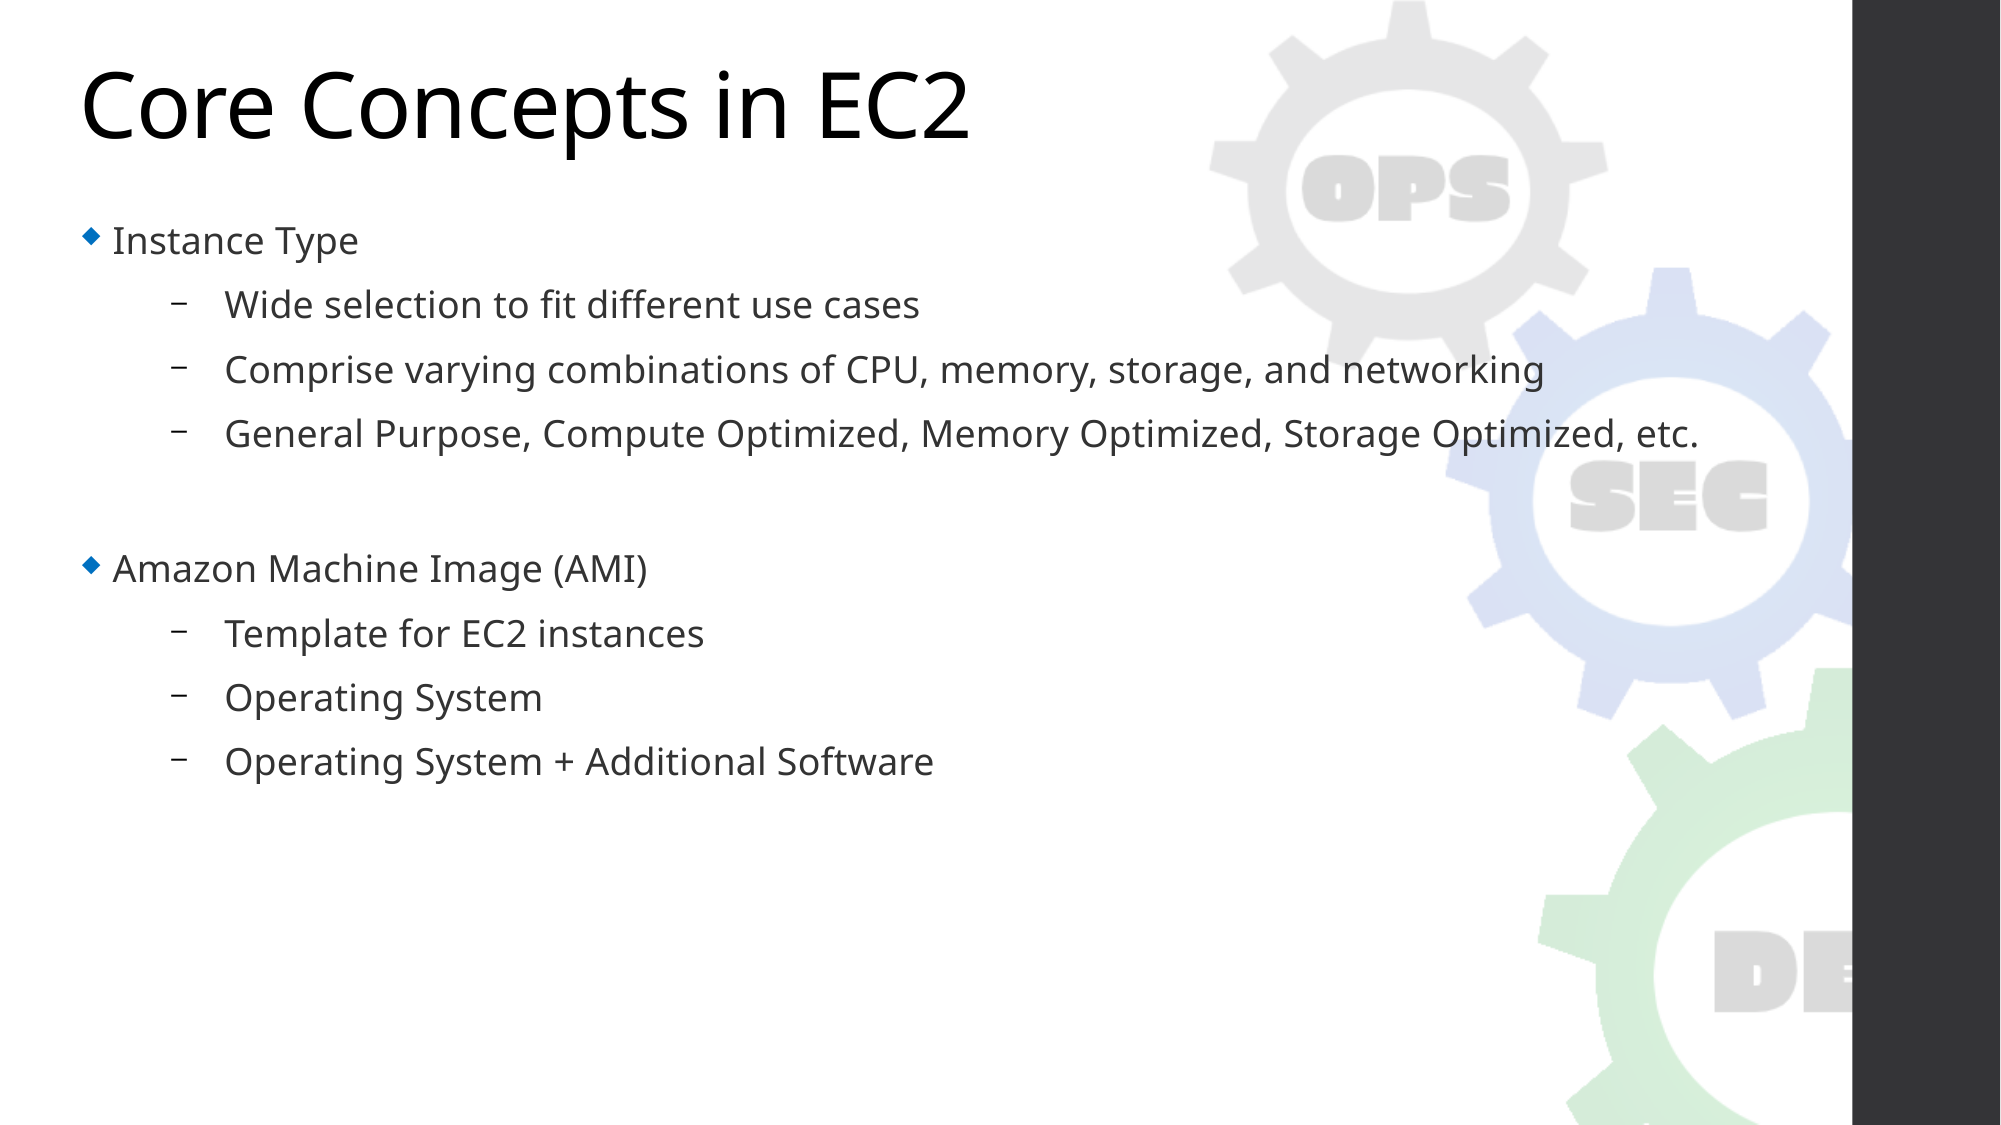

# Core Concepts in EC2
Instance Type
Wide selection to fit different use cases
Comprise varying combinations of CPU, memory, storage, and networking
General Purpose, Compute Optimized, Memory Optimized, Storage Optimized, etc.
Amazon Machine Image (AMI)
Template for EC2 instances
Operating System
Operating System + Additional Software